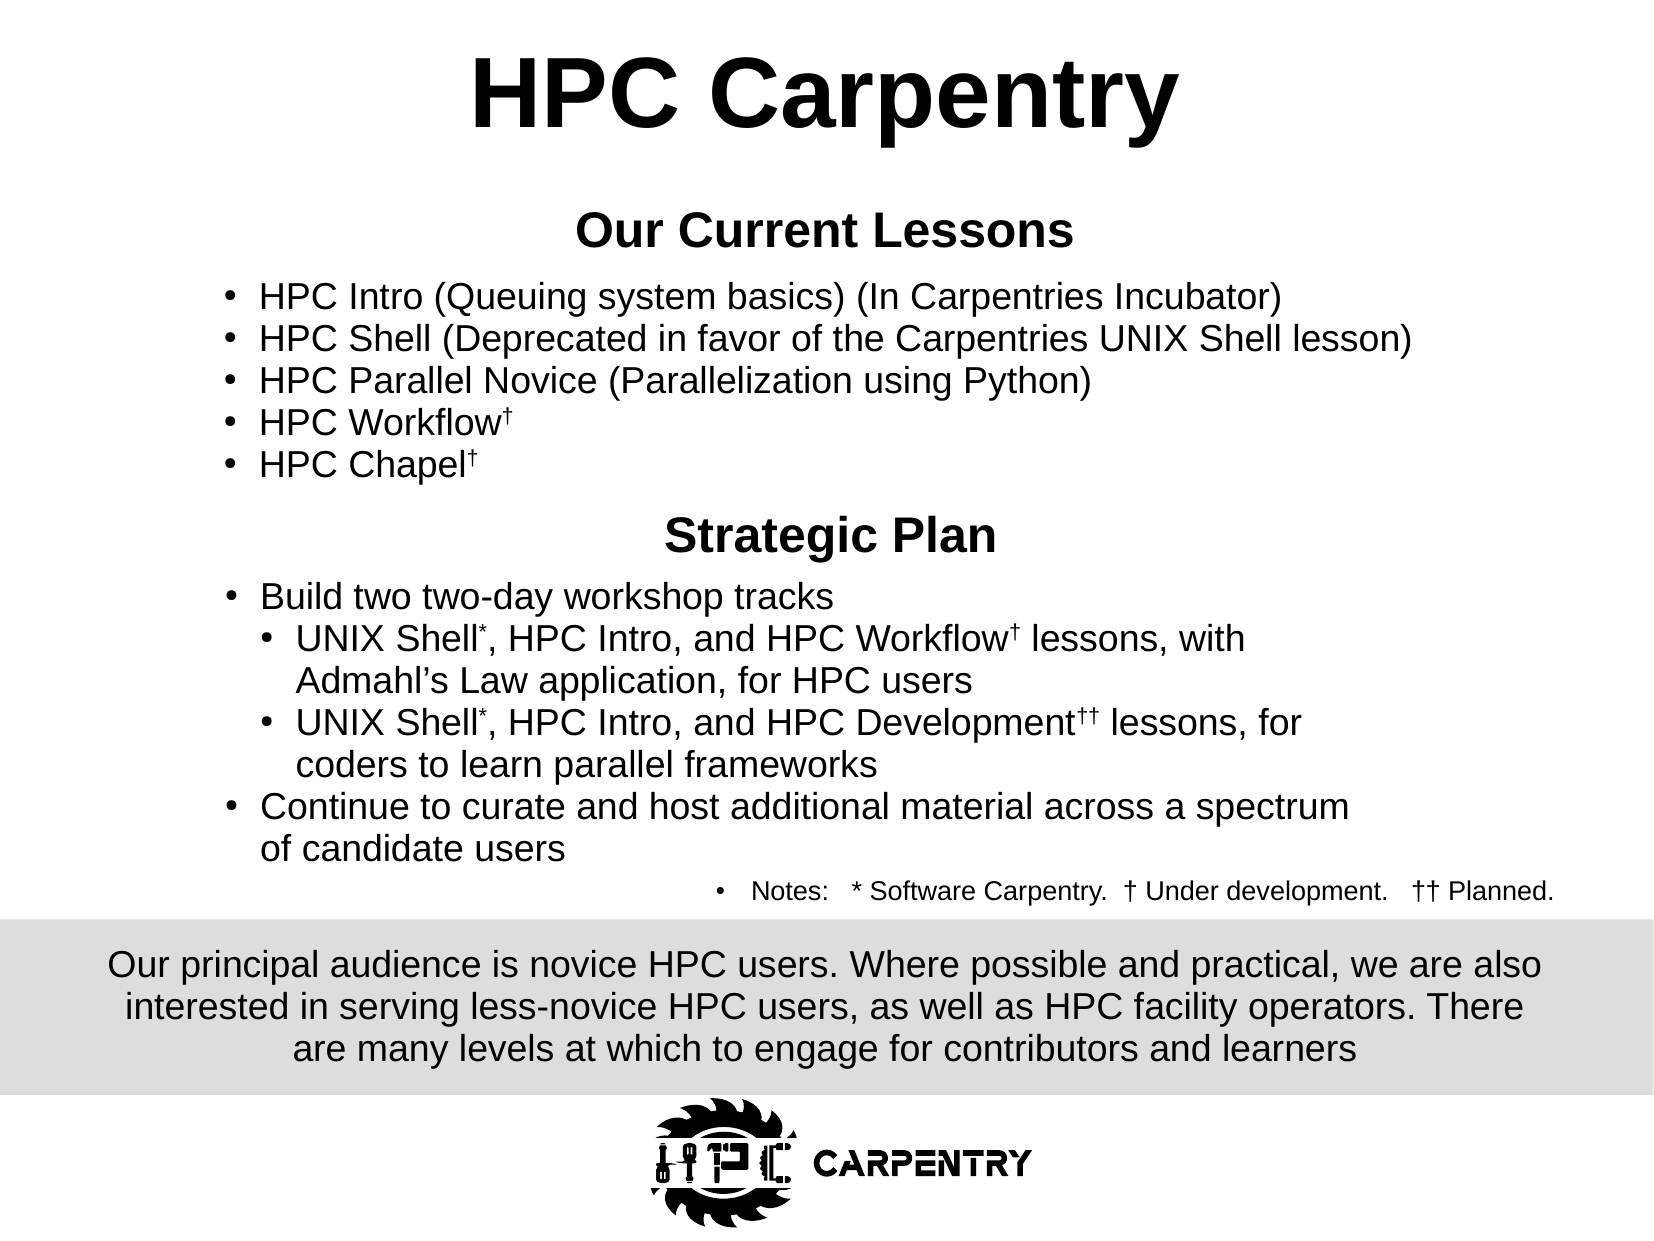

HPC Carpentry
Our Current Lessons
HPC Intro (Queuing system basics) (In Carpentries Incubator)
HPC Shell (Deprecated in favor of the Carpentries UNIX Shell lesson)
HPC Parallel Novice (Parallelization using Python)
HPC Workflow†
HPC Chapel†
Strategic Plan
Build two two-day workshop tracks
UNIX Shell*, HPC Intro, and HPC Workflow† lessons, with Admahl’s Law application, for HPC users
UNIX Shell*, HPC Intro, and HPC Development†† lessons, for coders to learn parallel frameworks
Continue to curate and host additional material across a spectrum of candidate users
Notes: * Software Carpentry. † Under development. †† Planned.
Our principal audience is novice HPC users. Where possible and practical, we are also interested in serving less-novice HPC users, as well as HPC facility operators. There are many levels at which to engage for contributors and learners